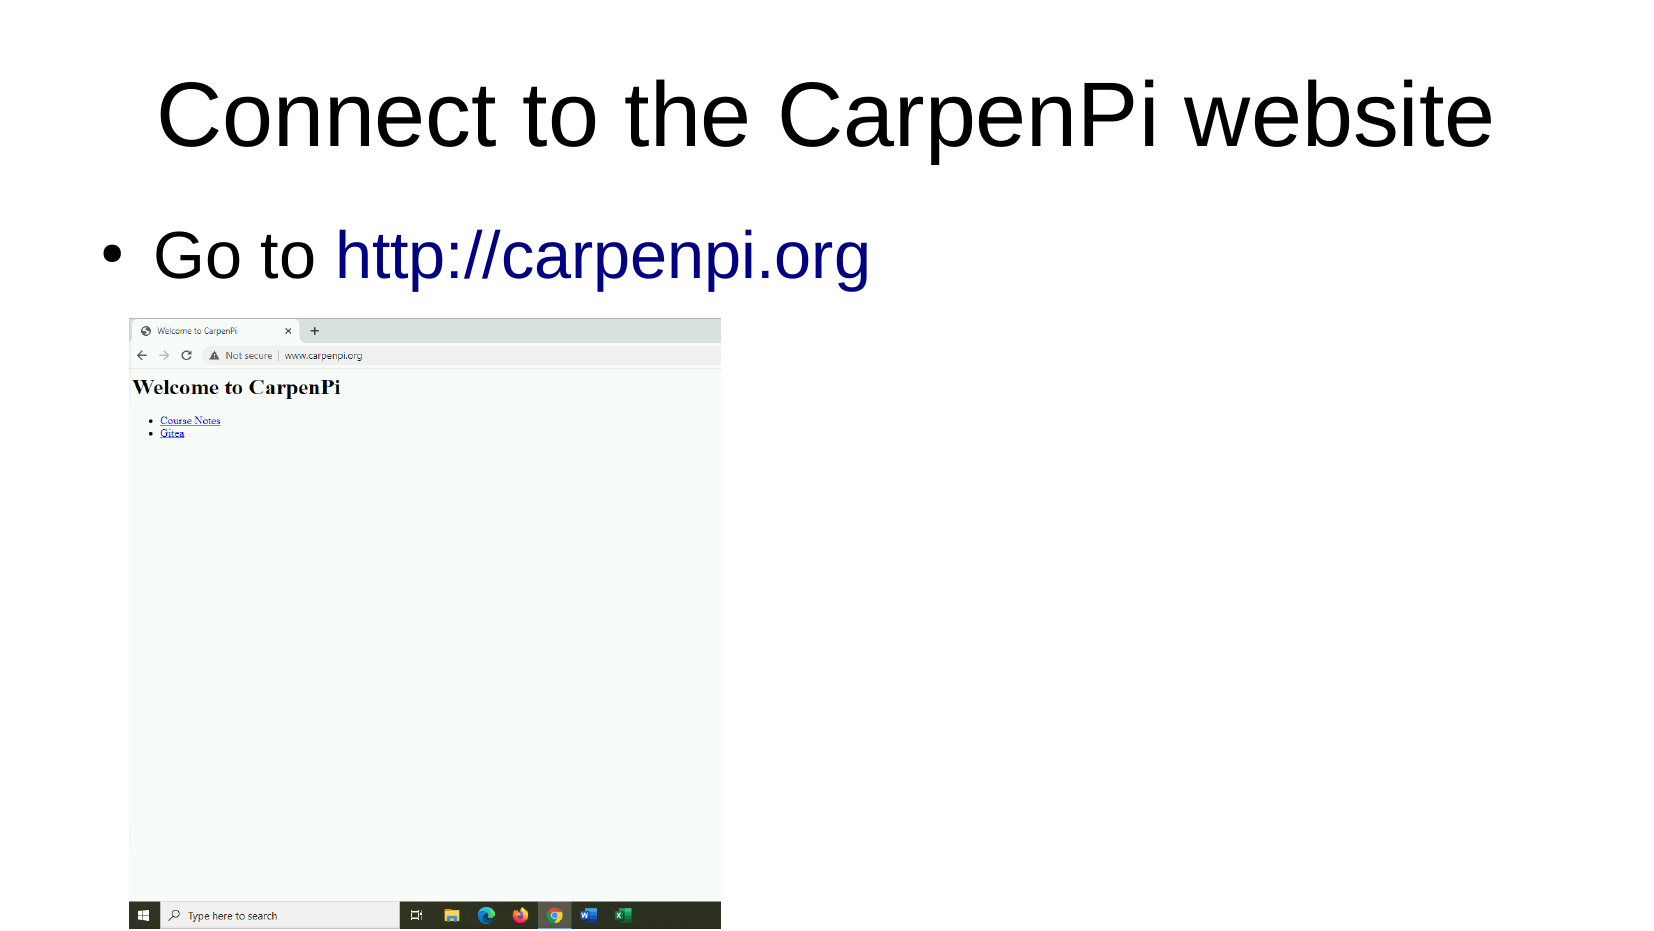

# Connect to the CarpenPi website
Go to http://carpenpi.org